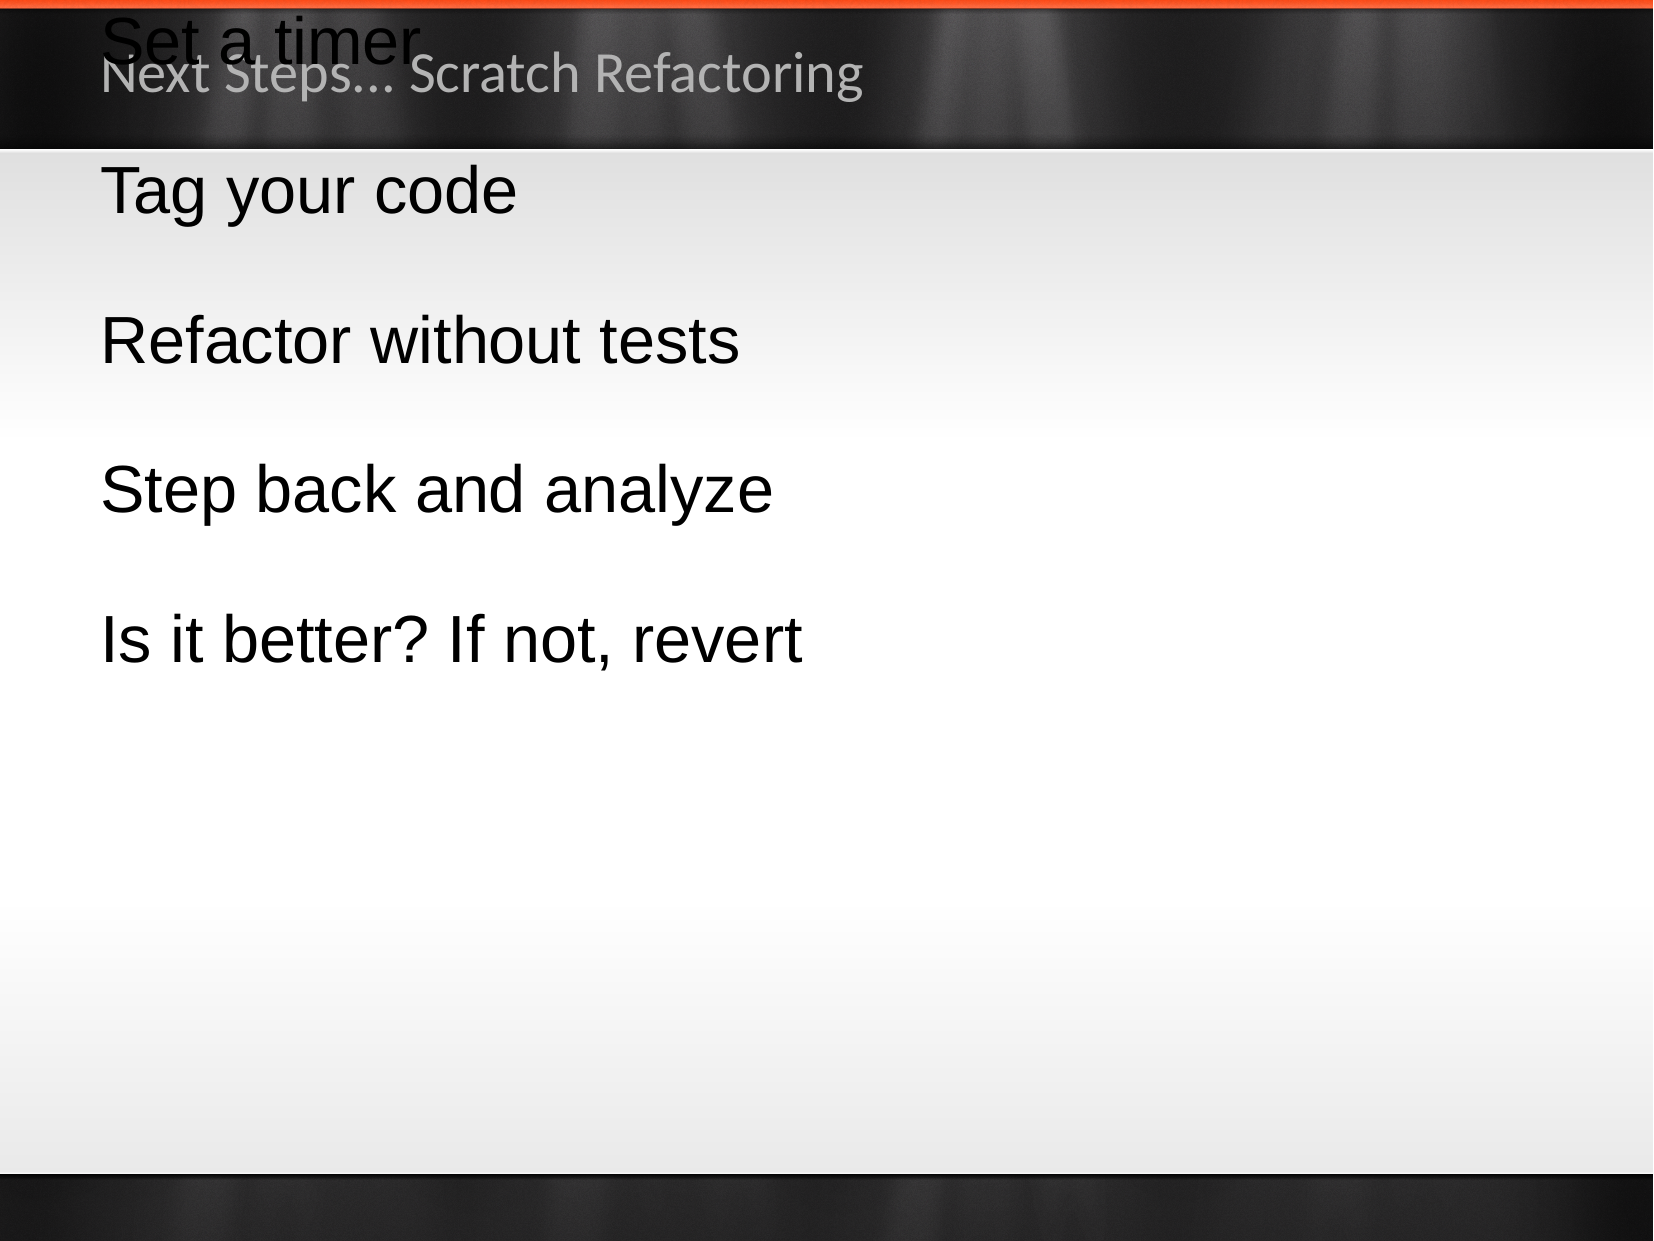

Set a timer
Tag your code
Refactor without tests
Step back and analyze
Is it better? If not, revert
# Next Steps... Scratch Refactoring